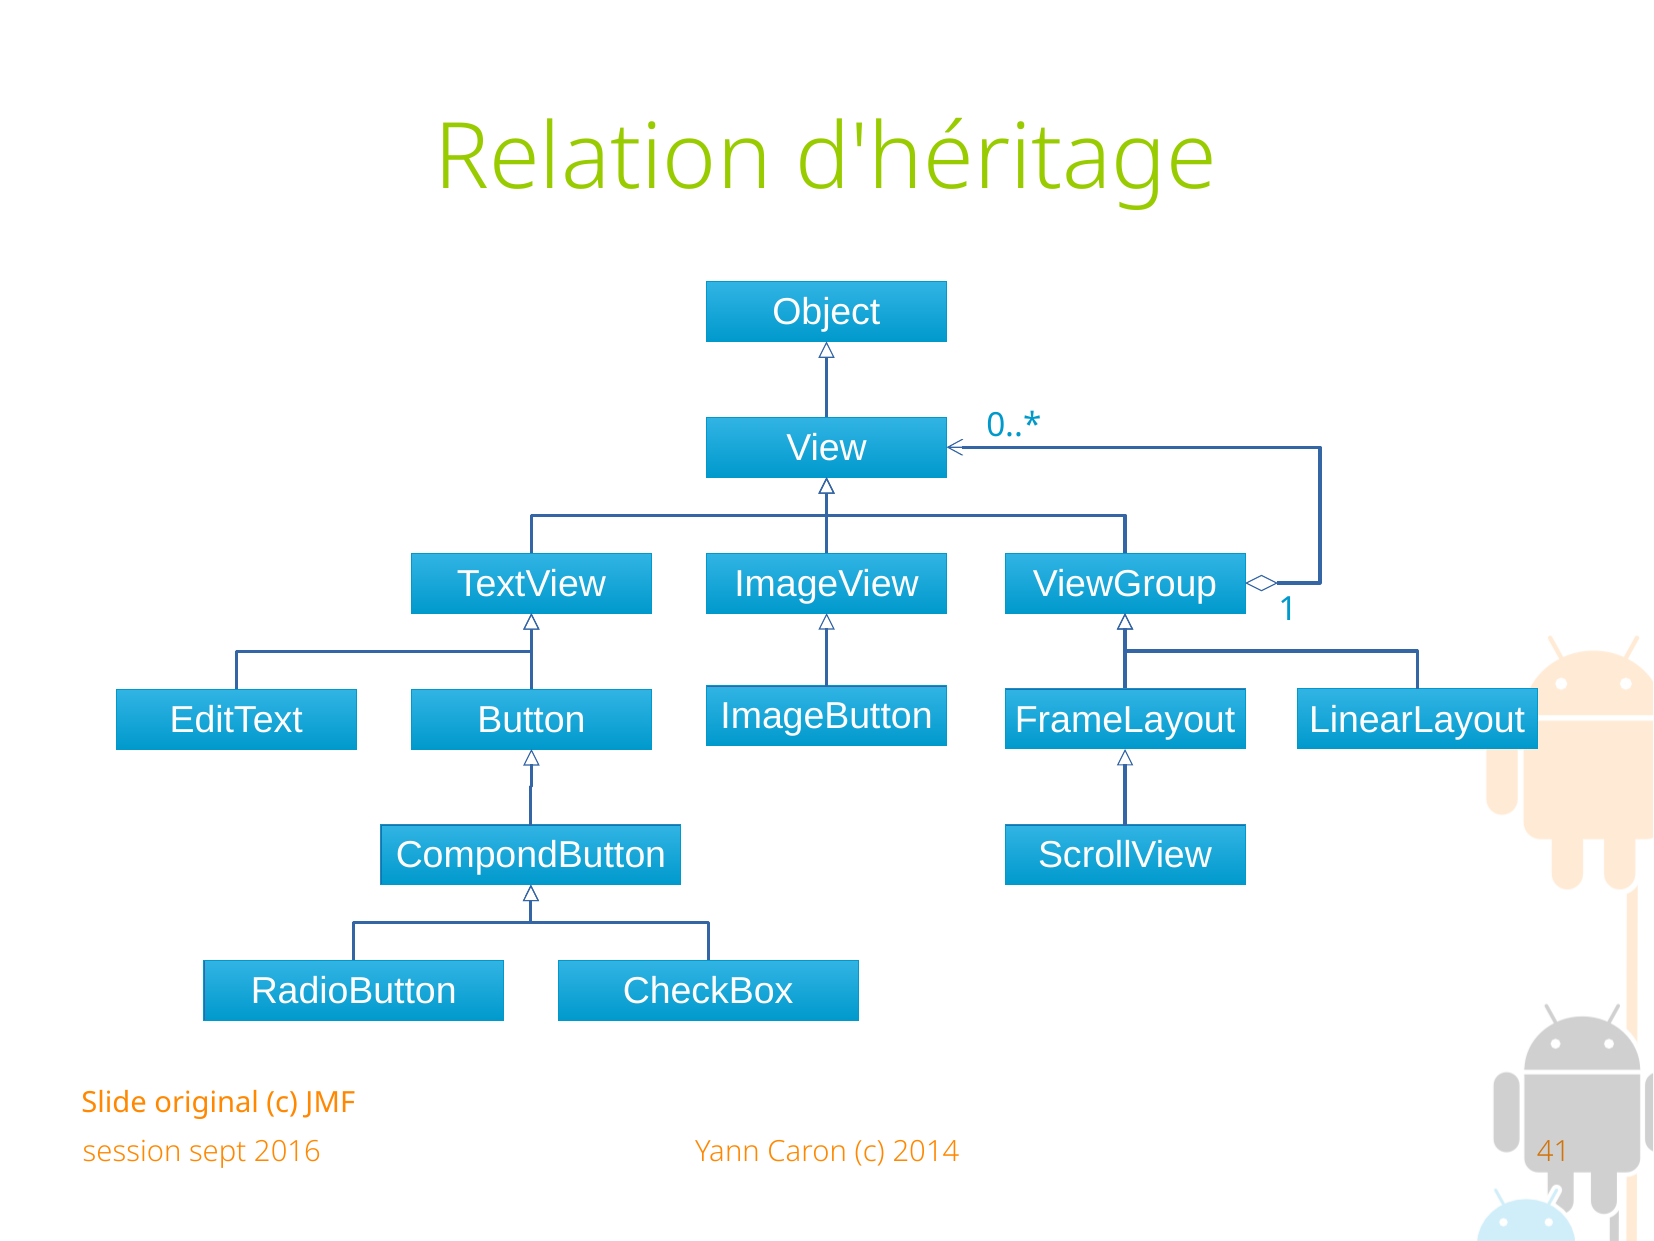

# Relation d'héritage
Object
0..*
View
ViewGroup
ImageView
TextView
1
ImageButton
FrameLayout
LinearLayout
Button
EditText
CompondButton
ScrollView
RadioButton
CheckBox
Slide original (c) JMF
session sept 2016
Yann Caron (c) 2014
41